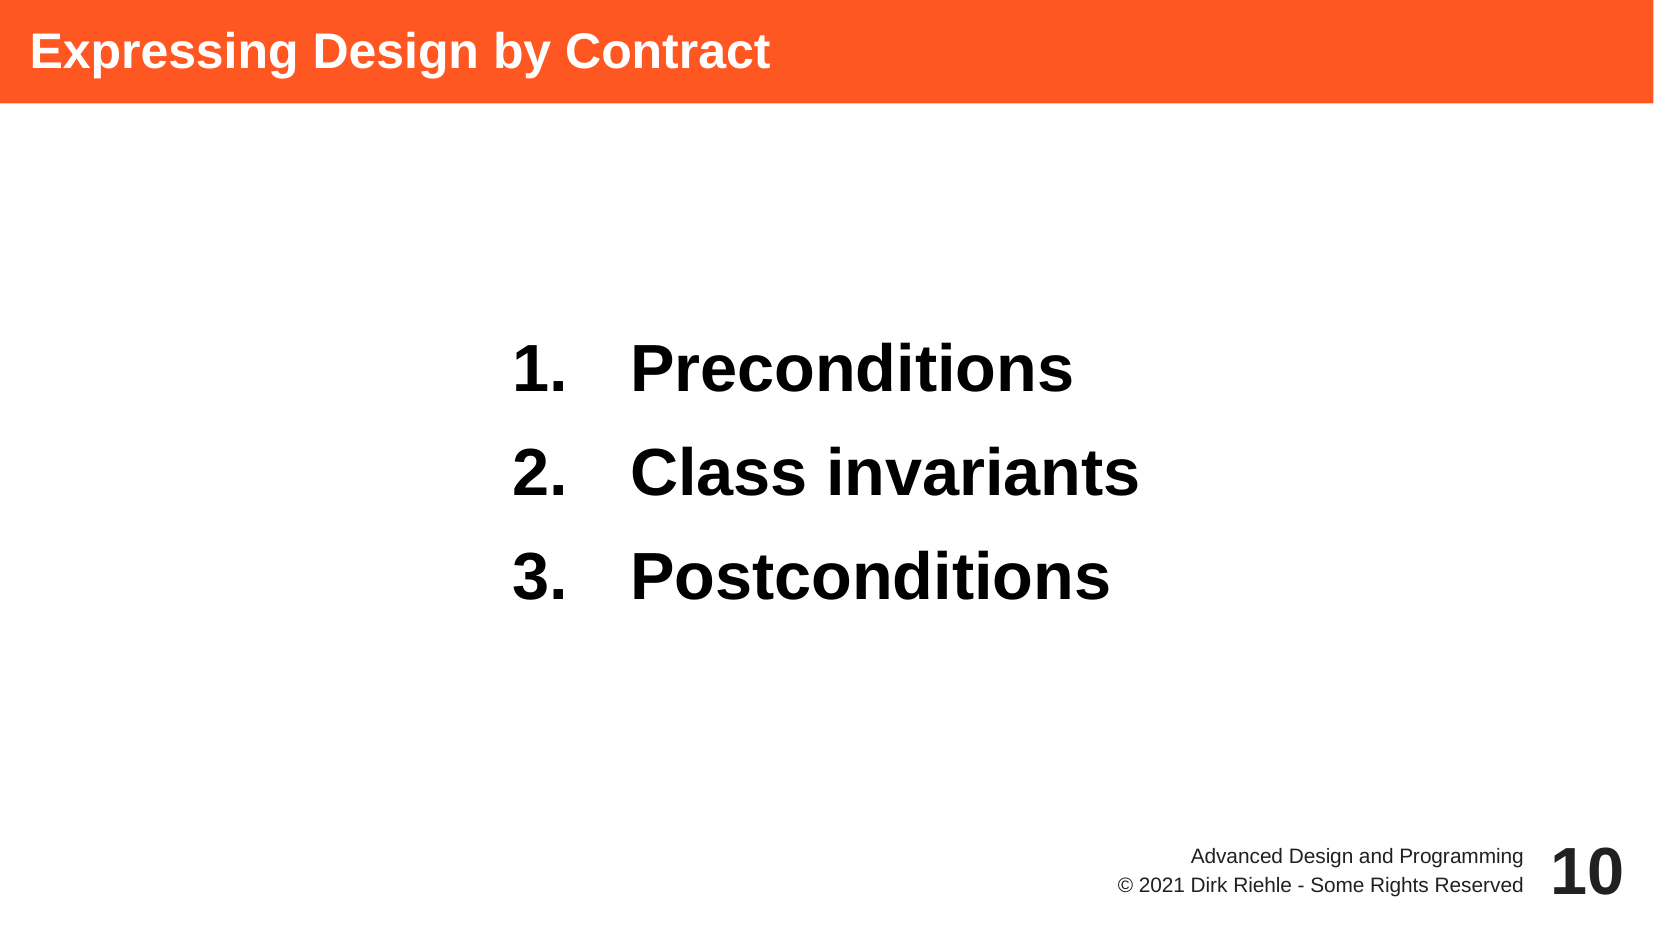

# Expressing Design by Contract
Preconditions
Class invariants
Postconditions
Advanced Design and Programming
10
© 2021 Dirk Riehle - Some Rights Reserved